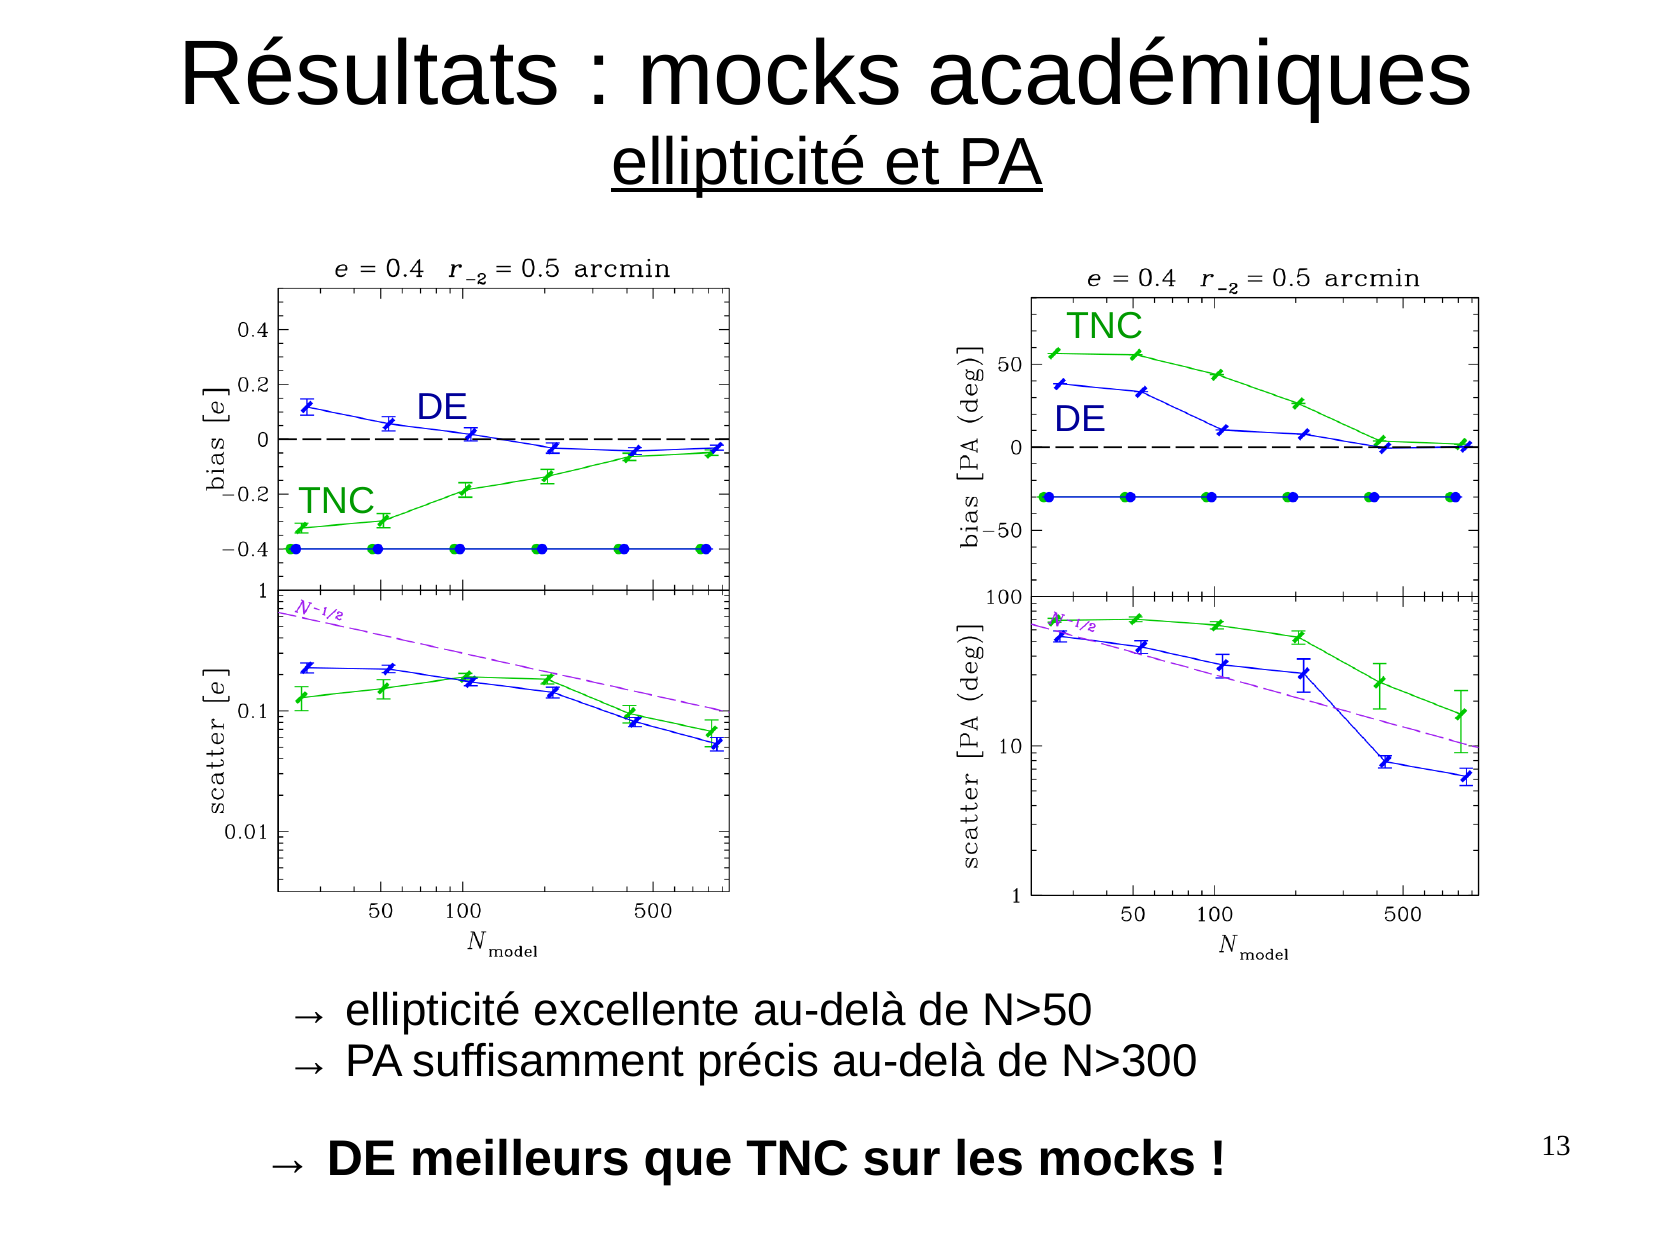

# Résultats : mocks académiques ellipticité et PA
TNC
DE
DE
TNC
→ ellipticité excellente au-delà de N>50
→ PA suffisamment précis au-delà de N>300
→ DE meilleurs que TNC sur les mocks !
13